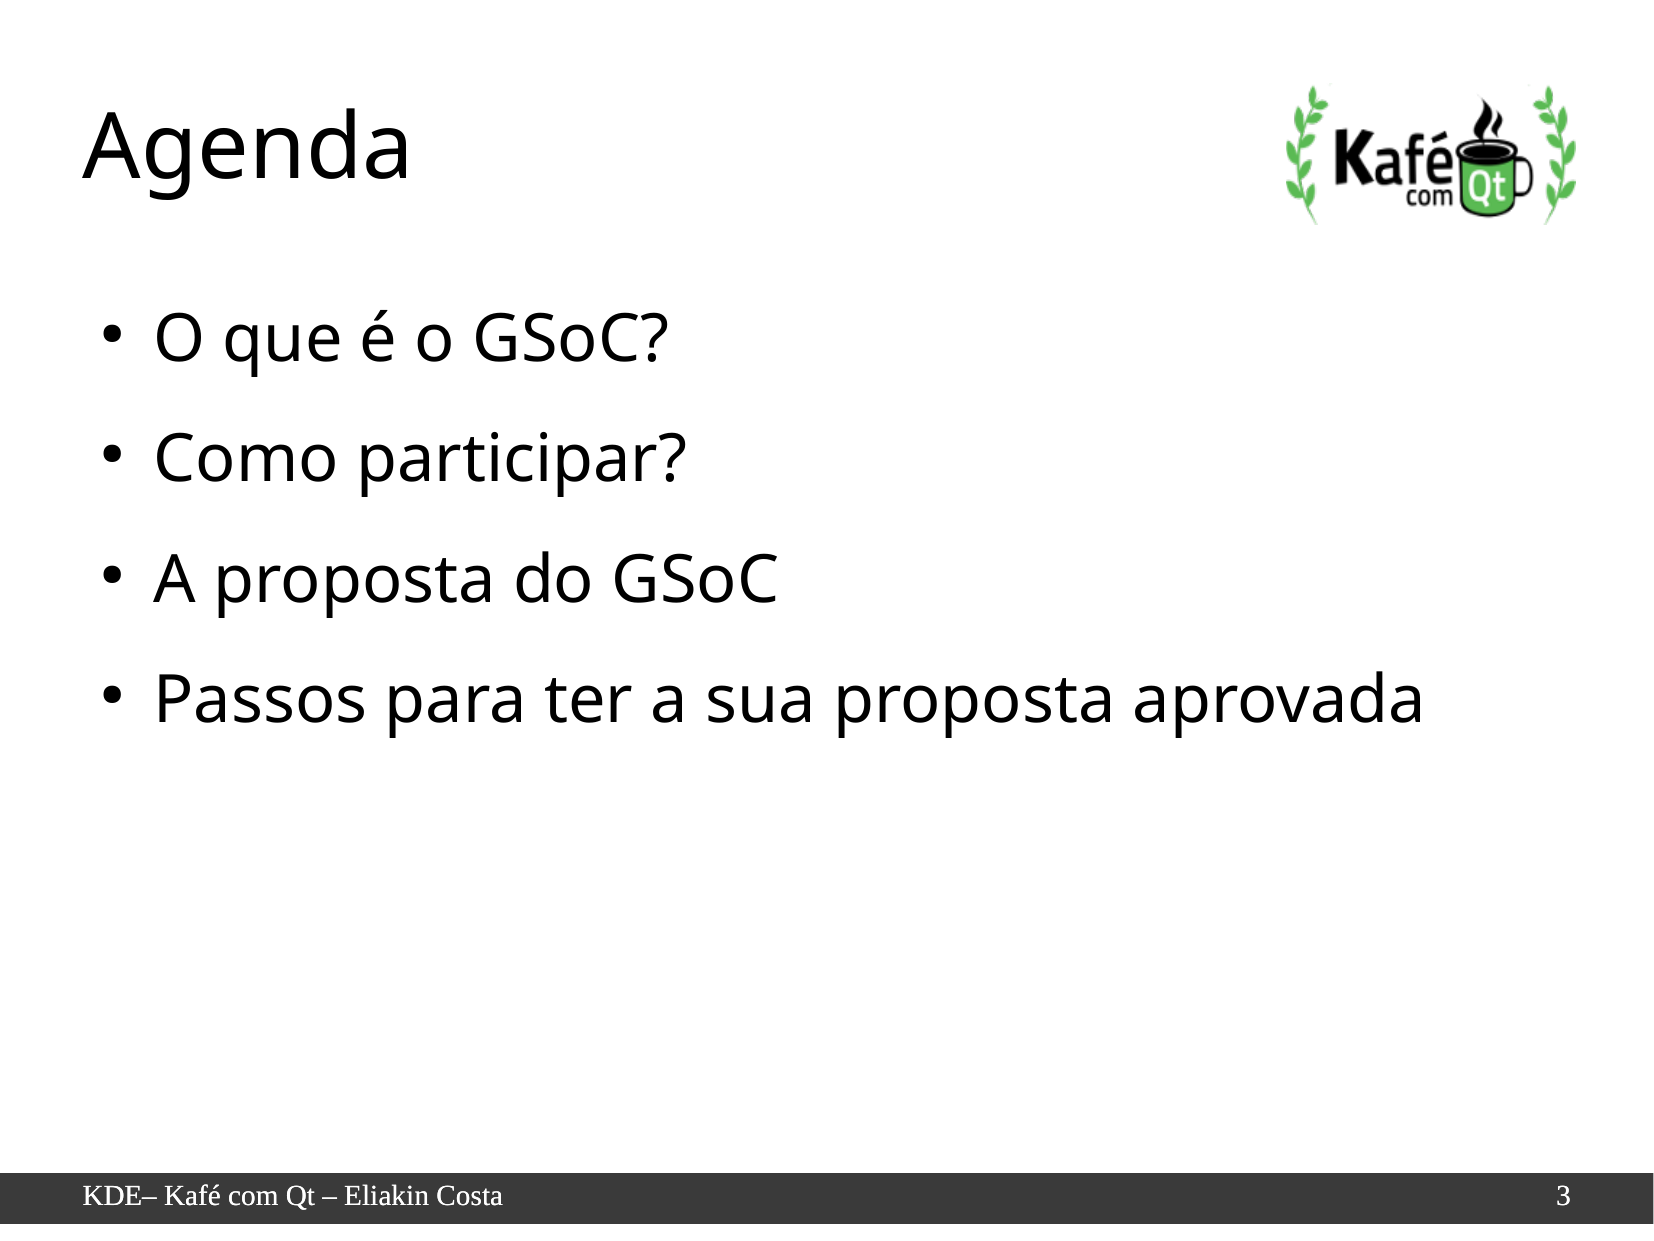

# Agenda
O que é o GSoC?
Como participar?
A proposta do GSoC
Passos para ter a sua proposta aprovada